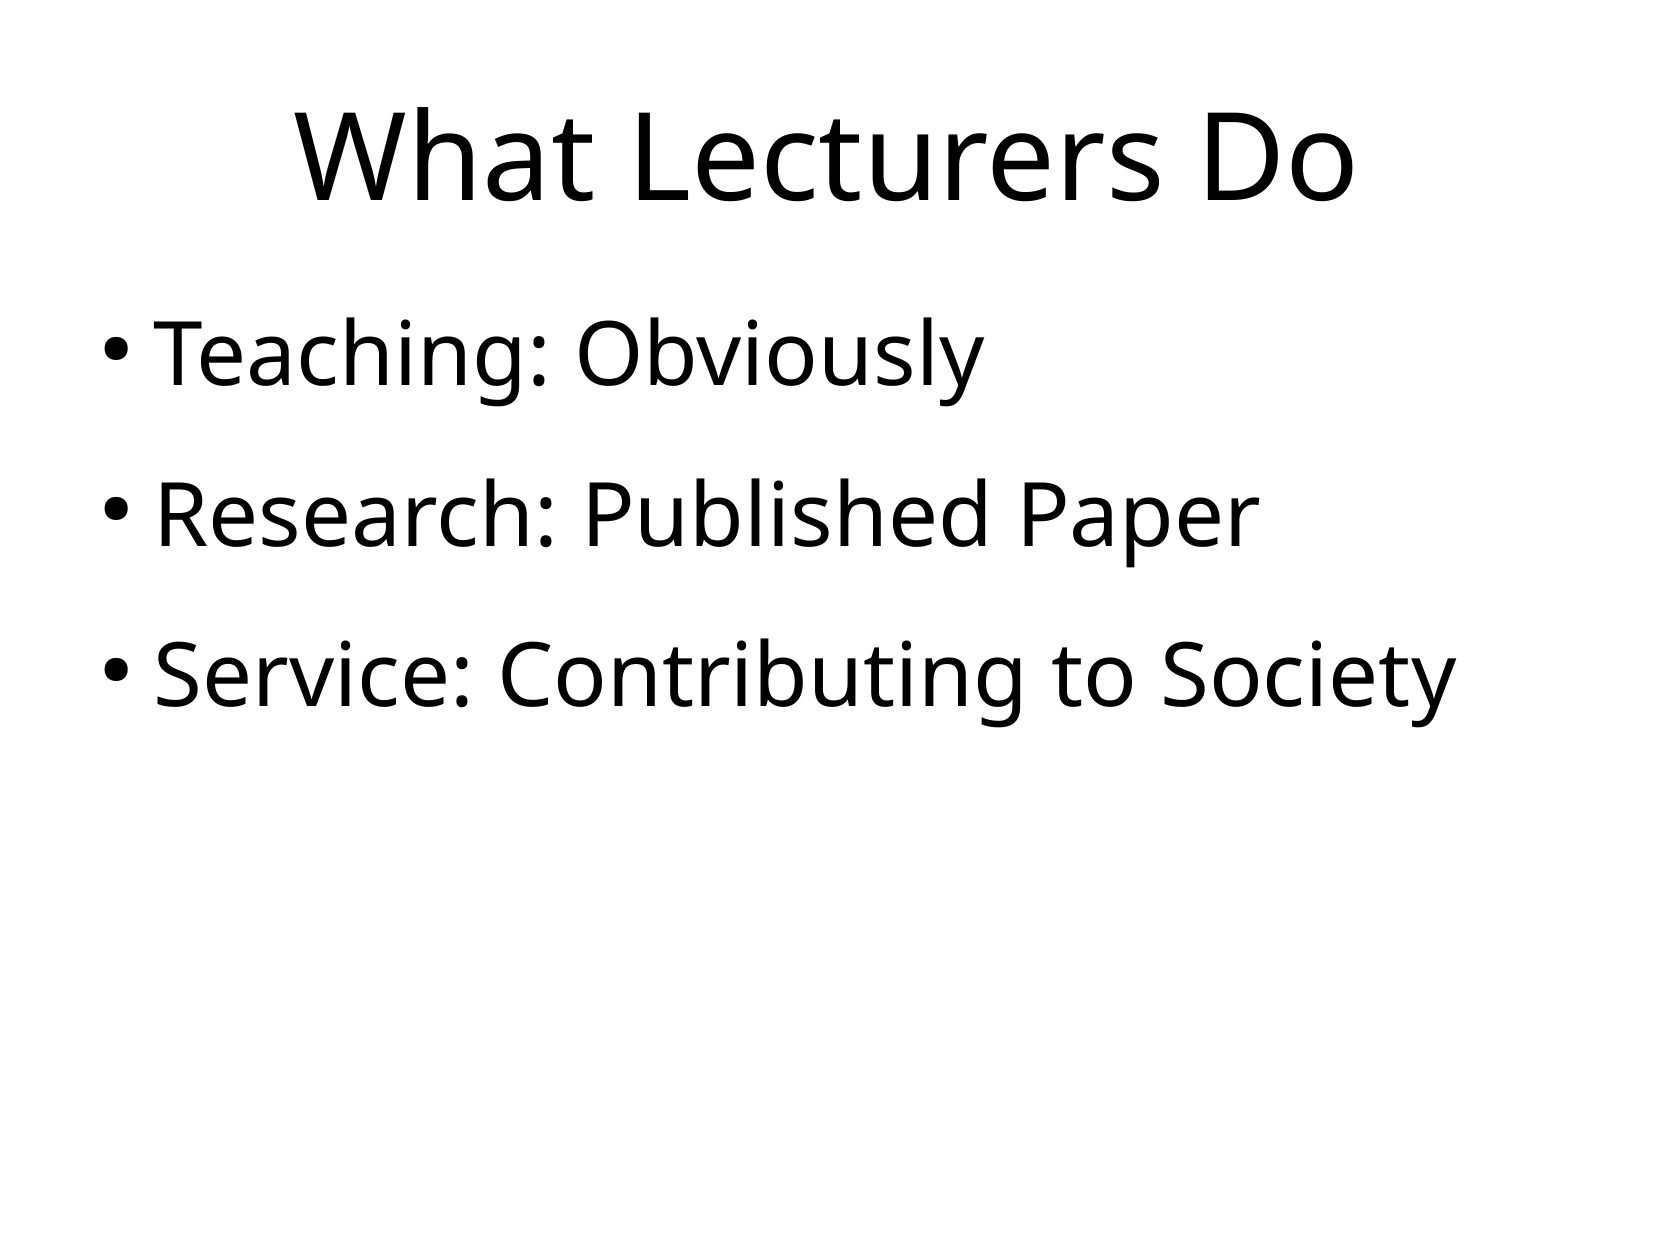

# What Lecturers Do
Teaching: Obviously
Research: Published Paper
Service: Contributing to Society